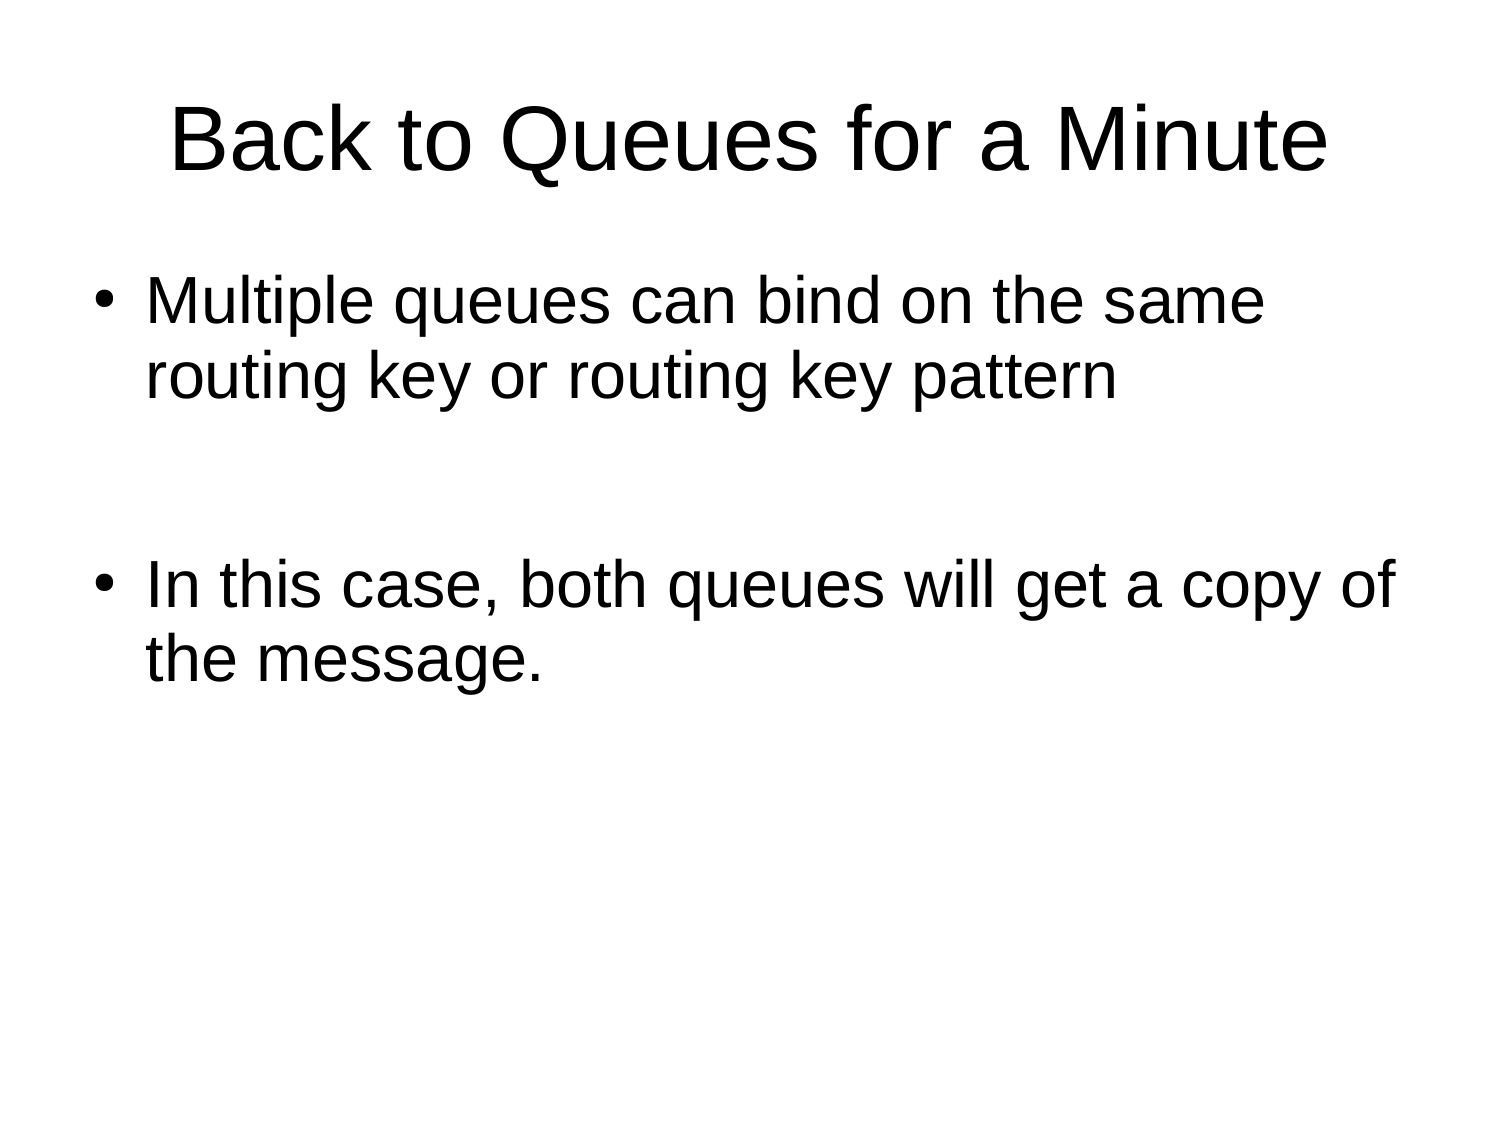

# Back to Queues for a Minute
Multiple queues can bind on the same routing key or routing key pattern
In this case, both queues will get a copy of the message.